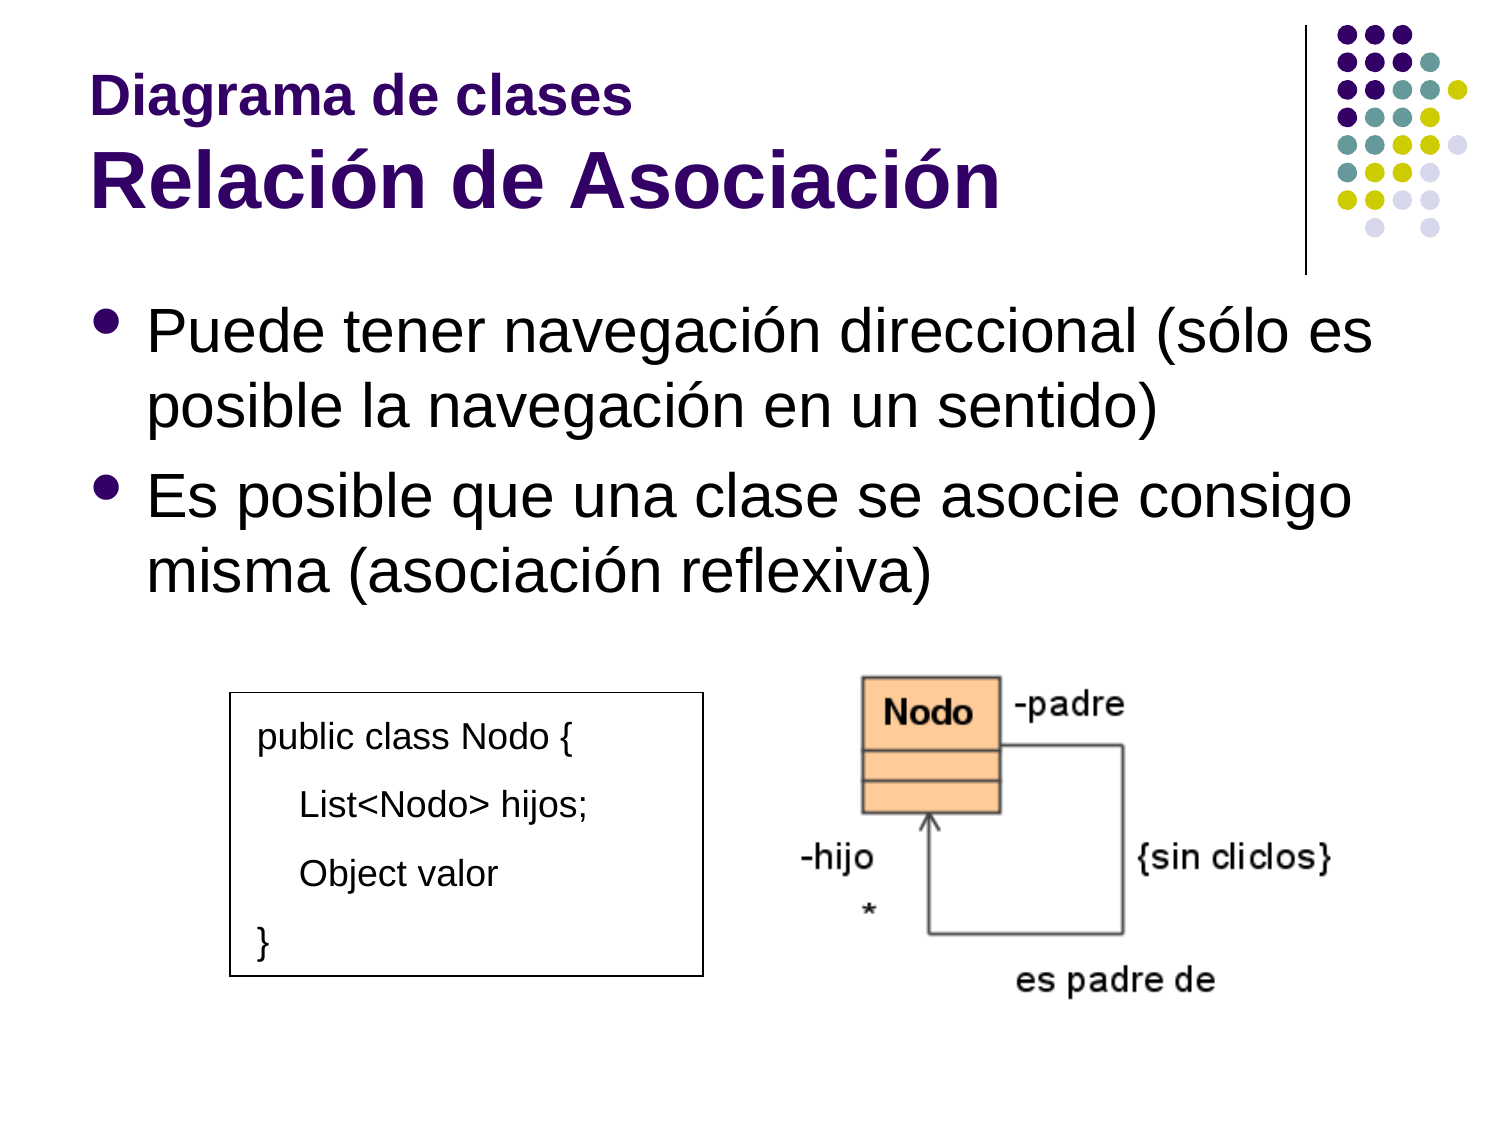

# Diagrama de clases Relación de Asociación
Puede tener navegación direccional (sólo es posible la navegación en un sentido)
Es posible que una clase se asocie consigo misma (asociación reflexiva)
public class Nodo {
 List<Nodo> hijos;
 Object valor
}